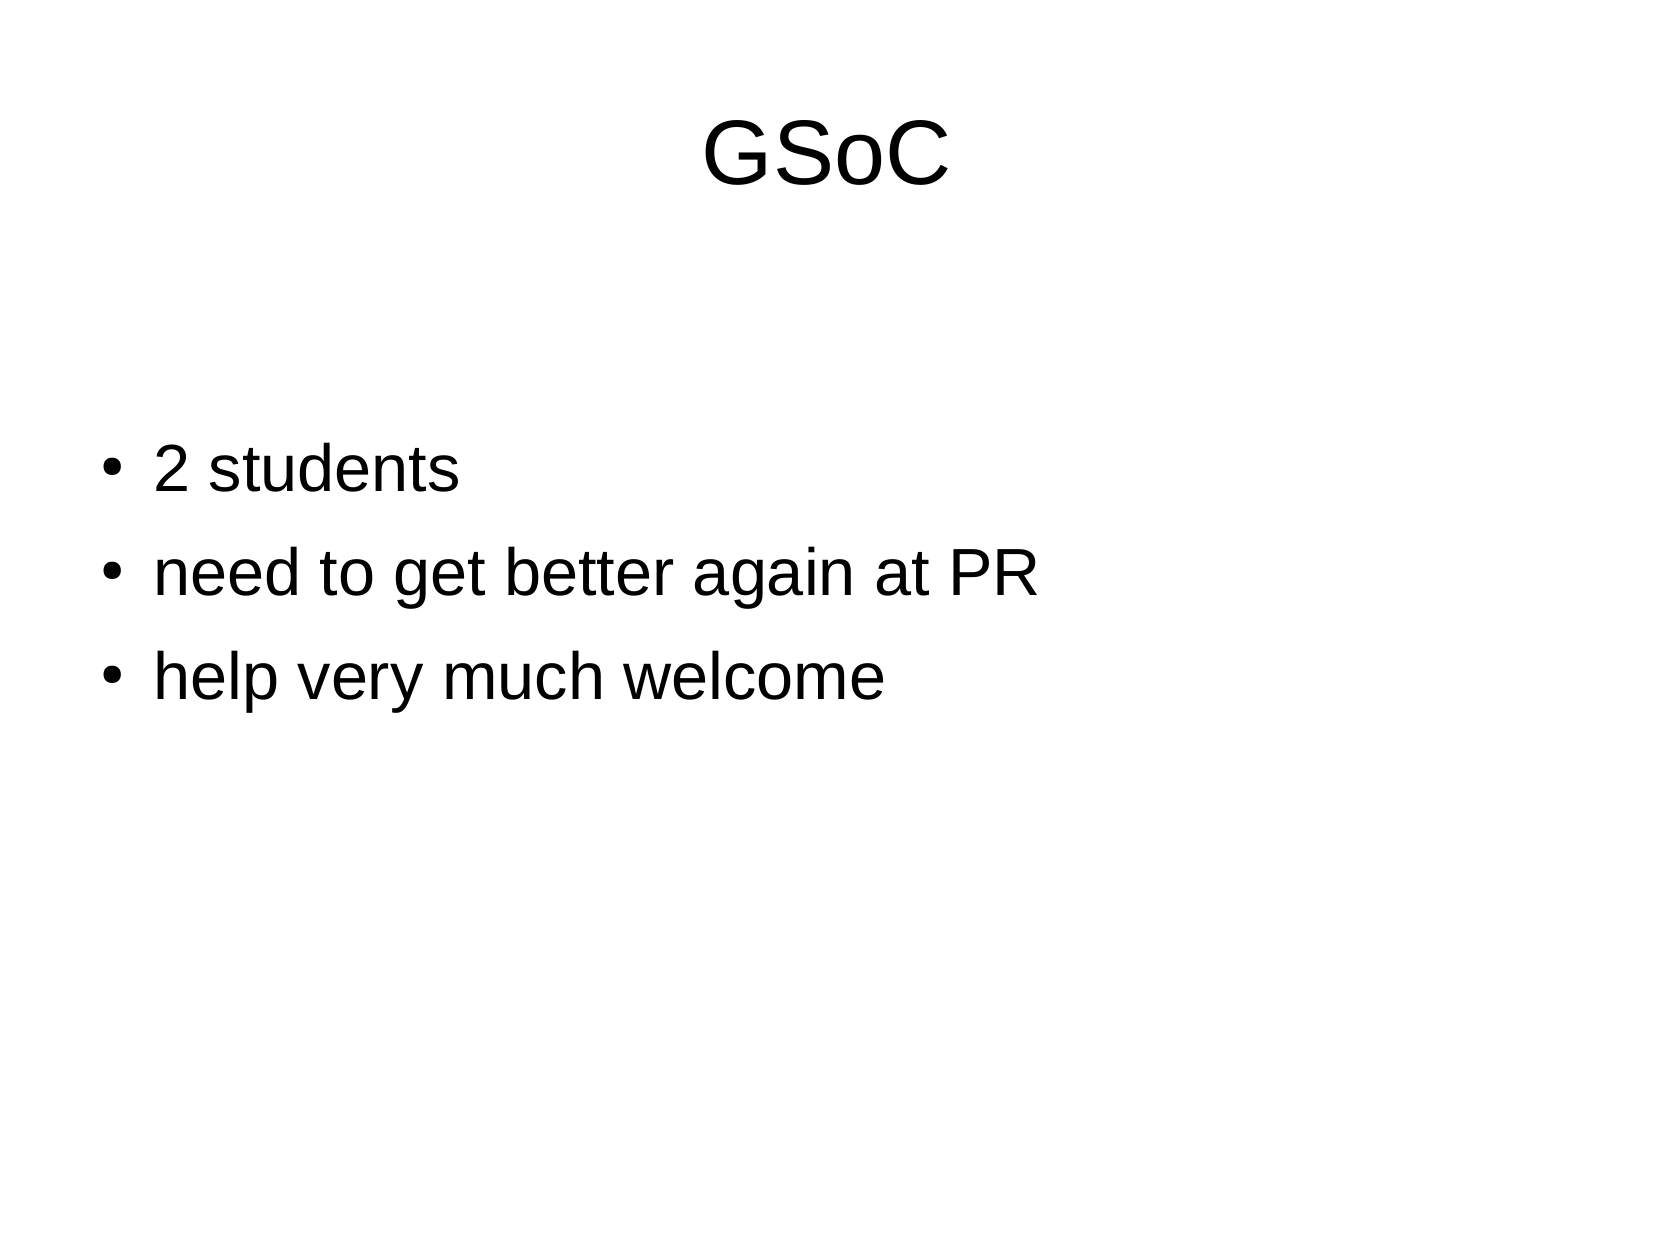

# GSoC
2 students
need to get better again at PR
help very much welcome